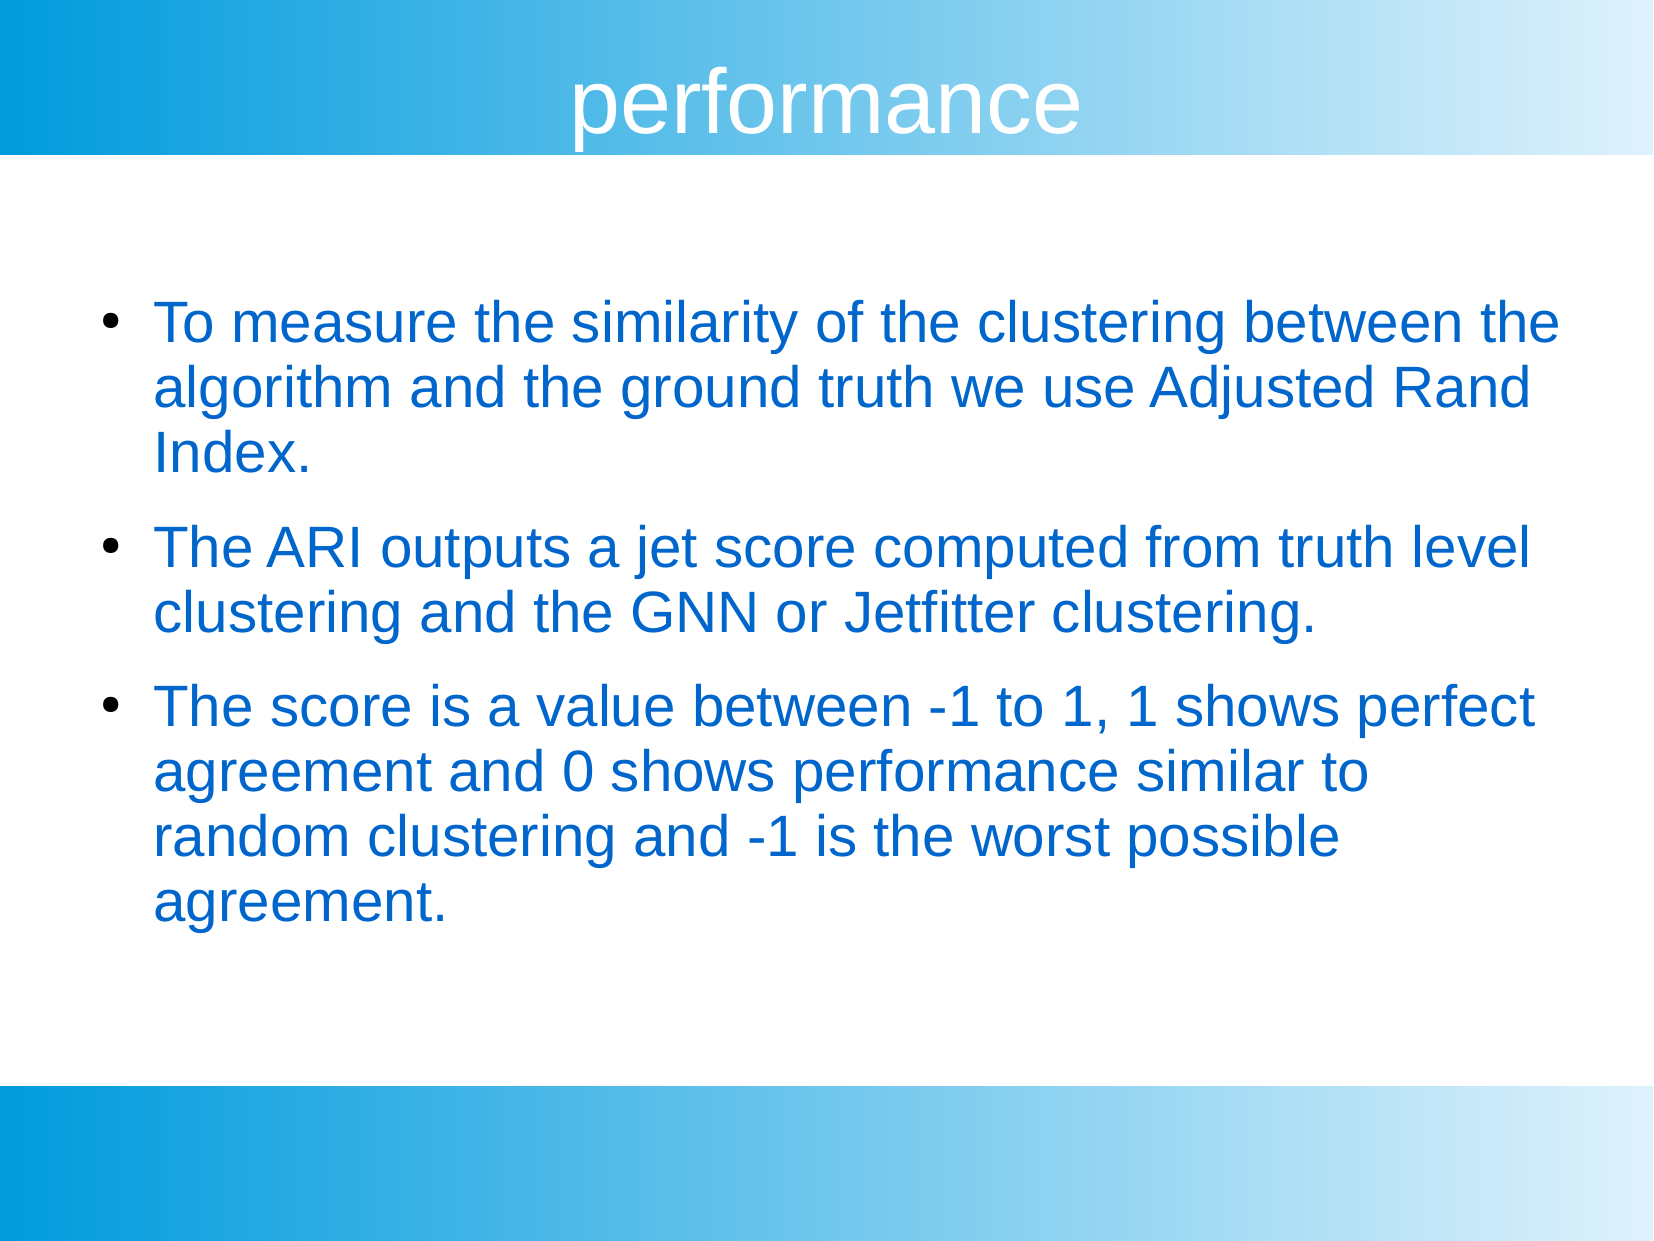

# performance
To measure the similarity of the clustering between the algorithm and the ground truth we use Adjusted Rand Index.
The ARI outputs a jet score computed from truth level clustering and the GNN or Jetfitter clustering.
The score is a value between -1 to 1, 1 shows perfect agreement and 0 shows performance similar to random clustering and -1 is the worst possible agreement.